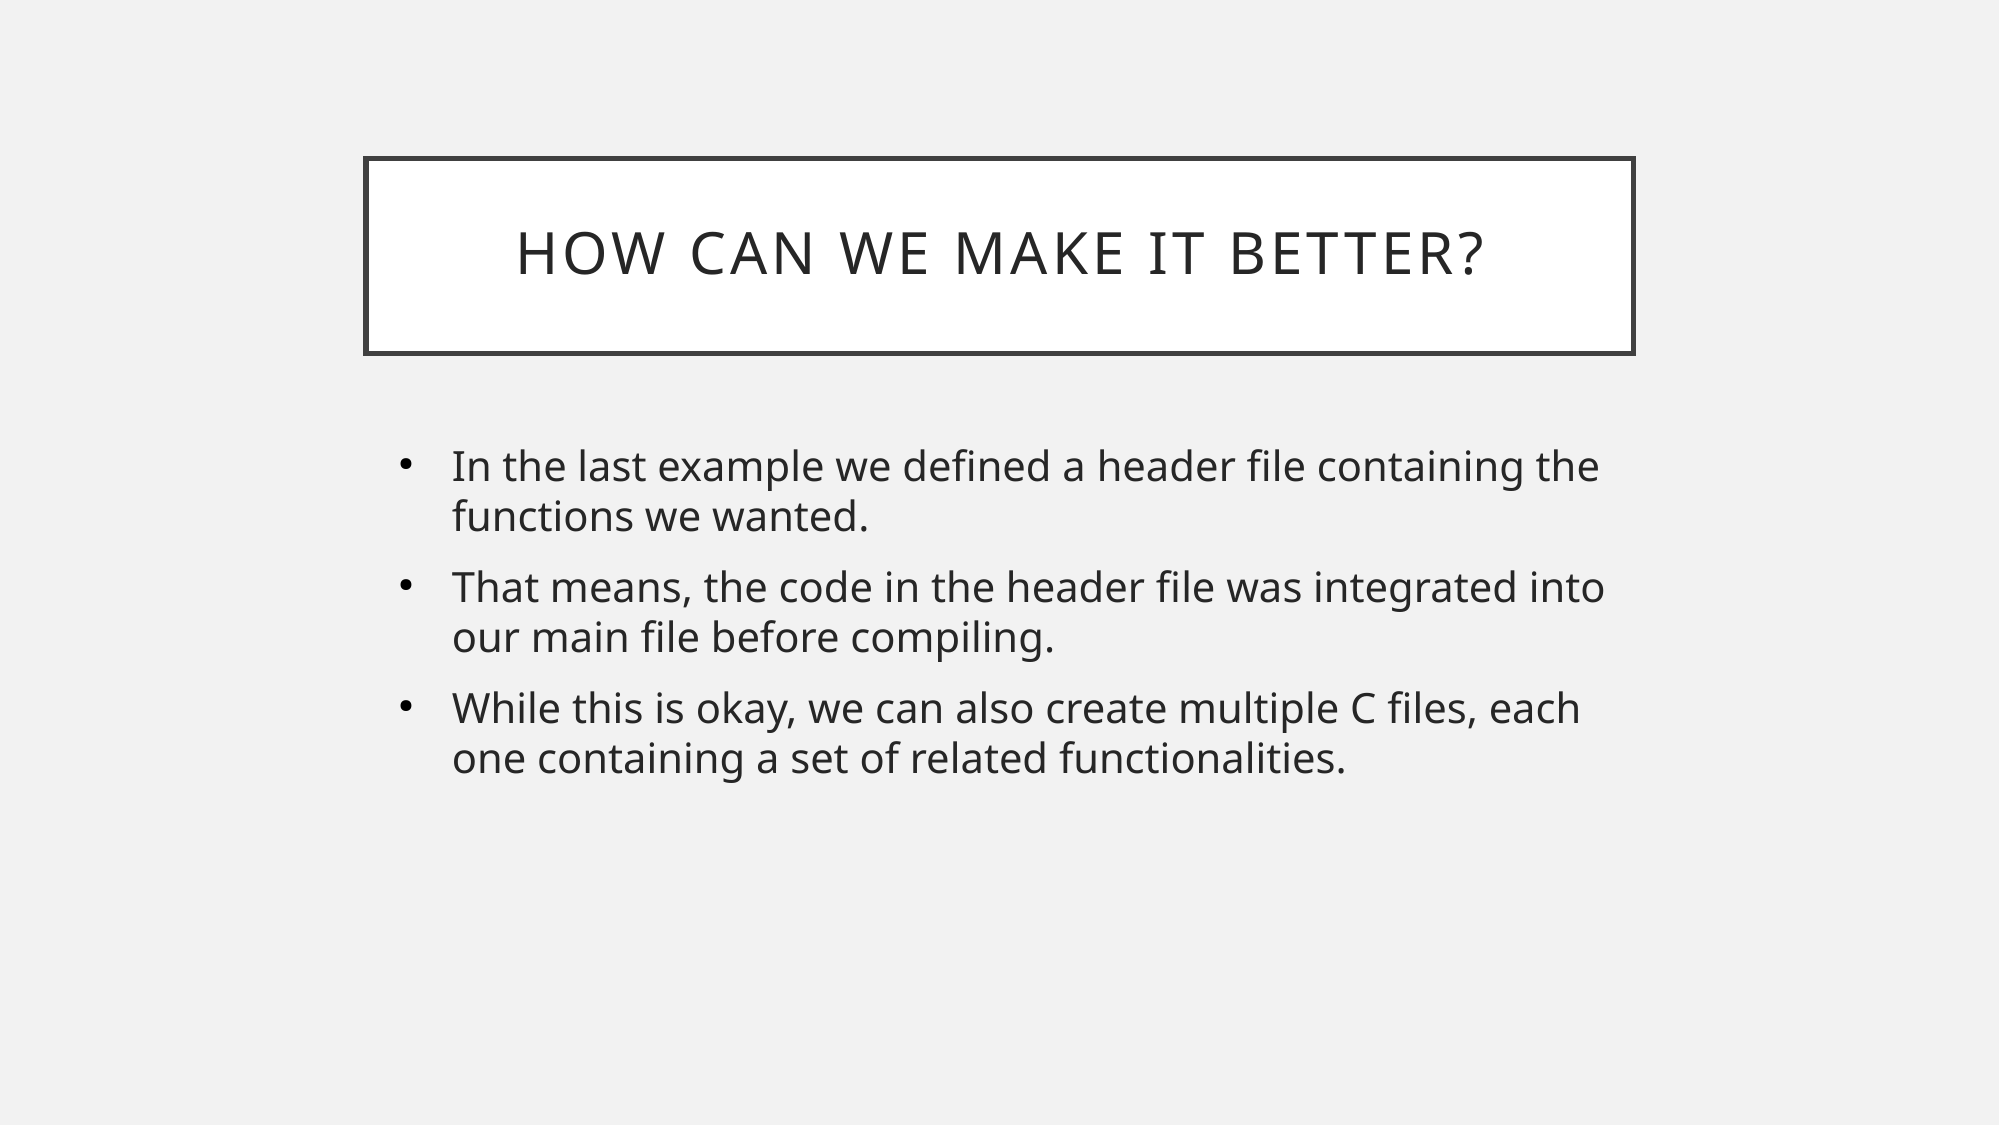

# How can we make it better?
In the last example we defined a header file containing the functions we wanted.
That means, the code in the header file was integrated into our main file before compiling.
While this is okay, we can also create multiple C files, each one containing a set of related functionalities.